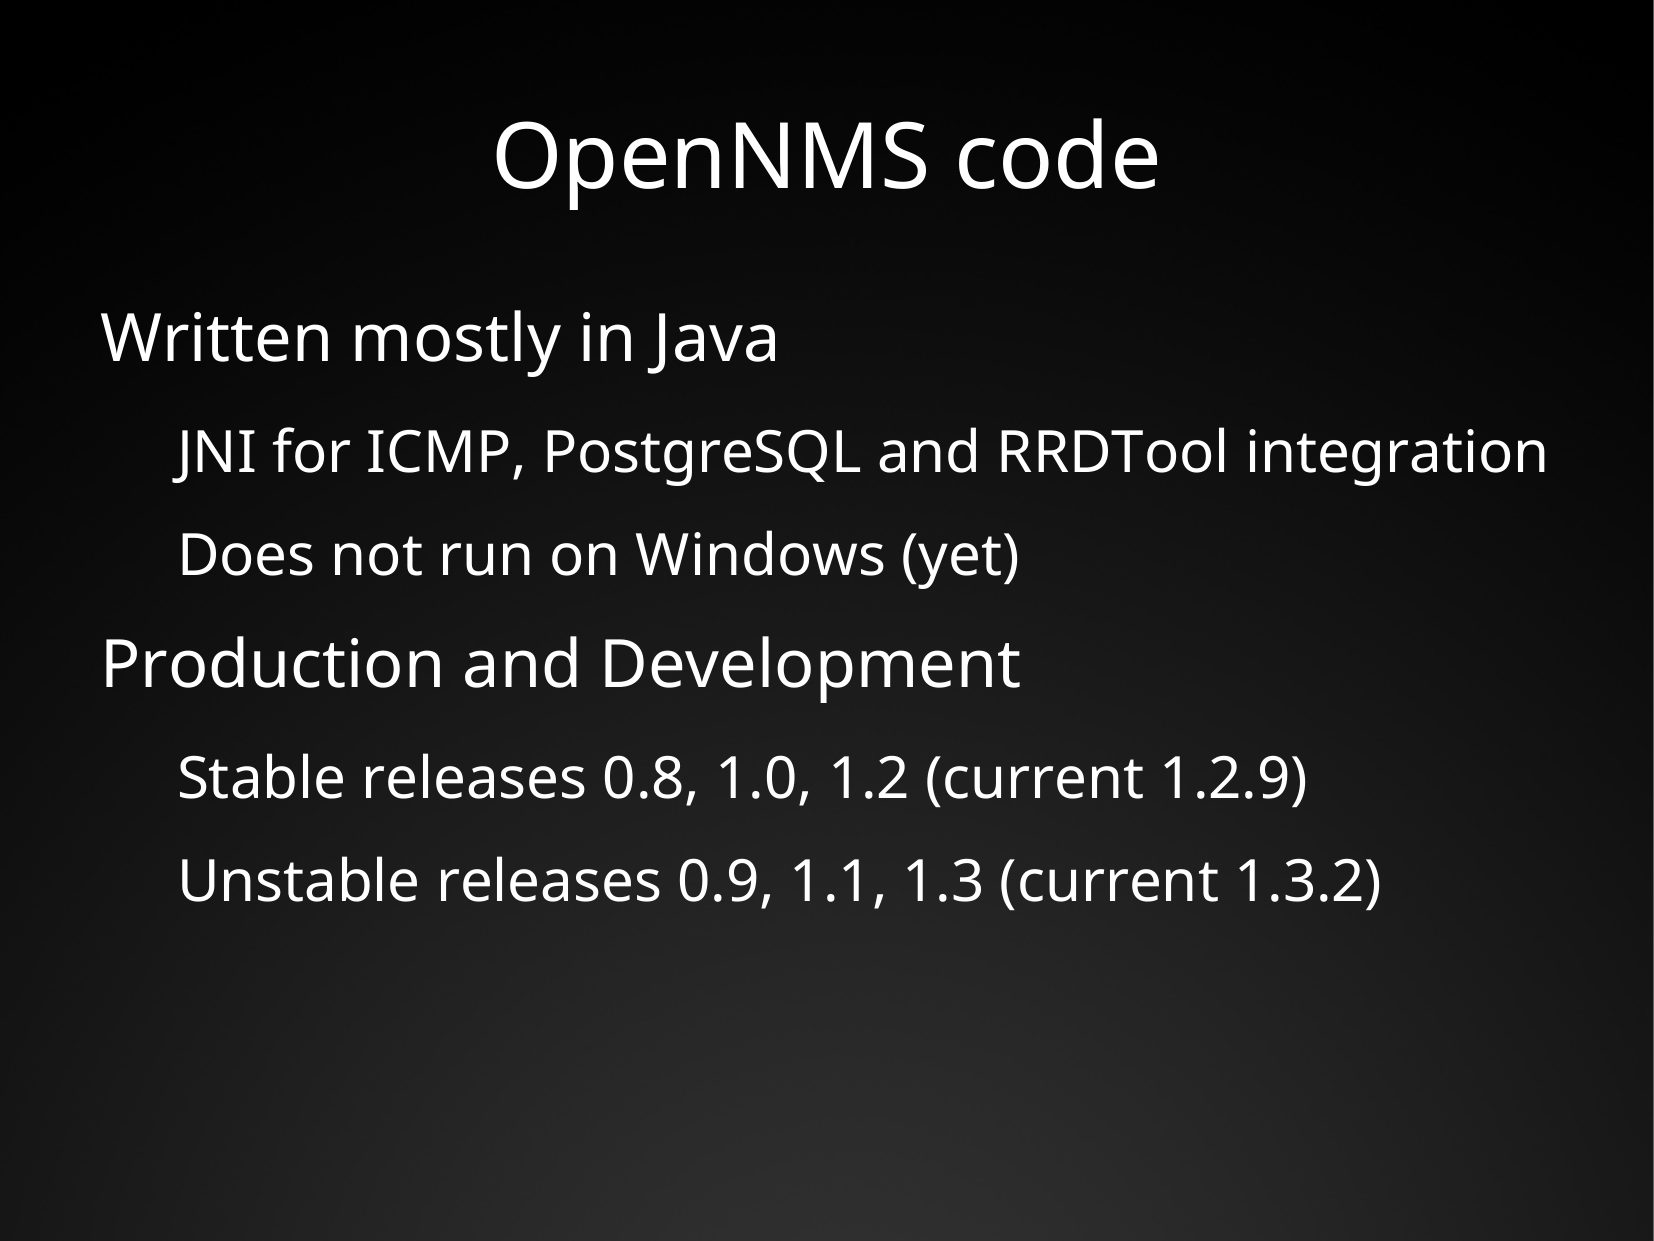

# OpenNMS code
Written mostly in Java
JNI for ICMP, PostgreSQL and RRDTool integration
Does not run on Windows (yet)
Production and Development
Stable releases 0.8, 1.0, 1.2 (current 1.2.9)
Unstable releases 0.9, 1.1, 1.3 (current 1.3.2)